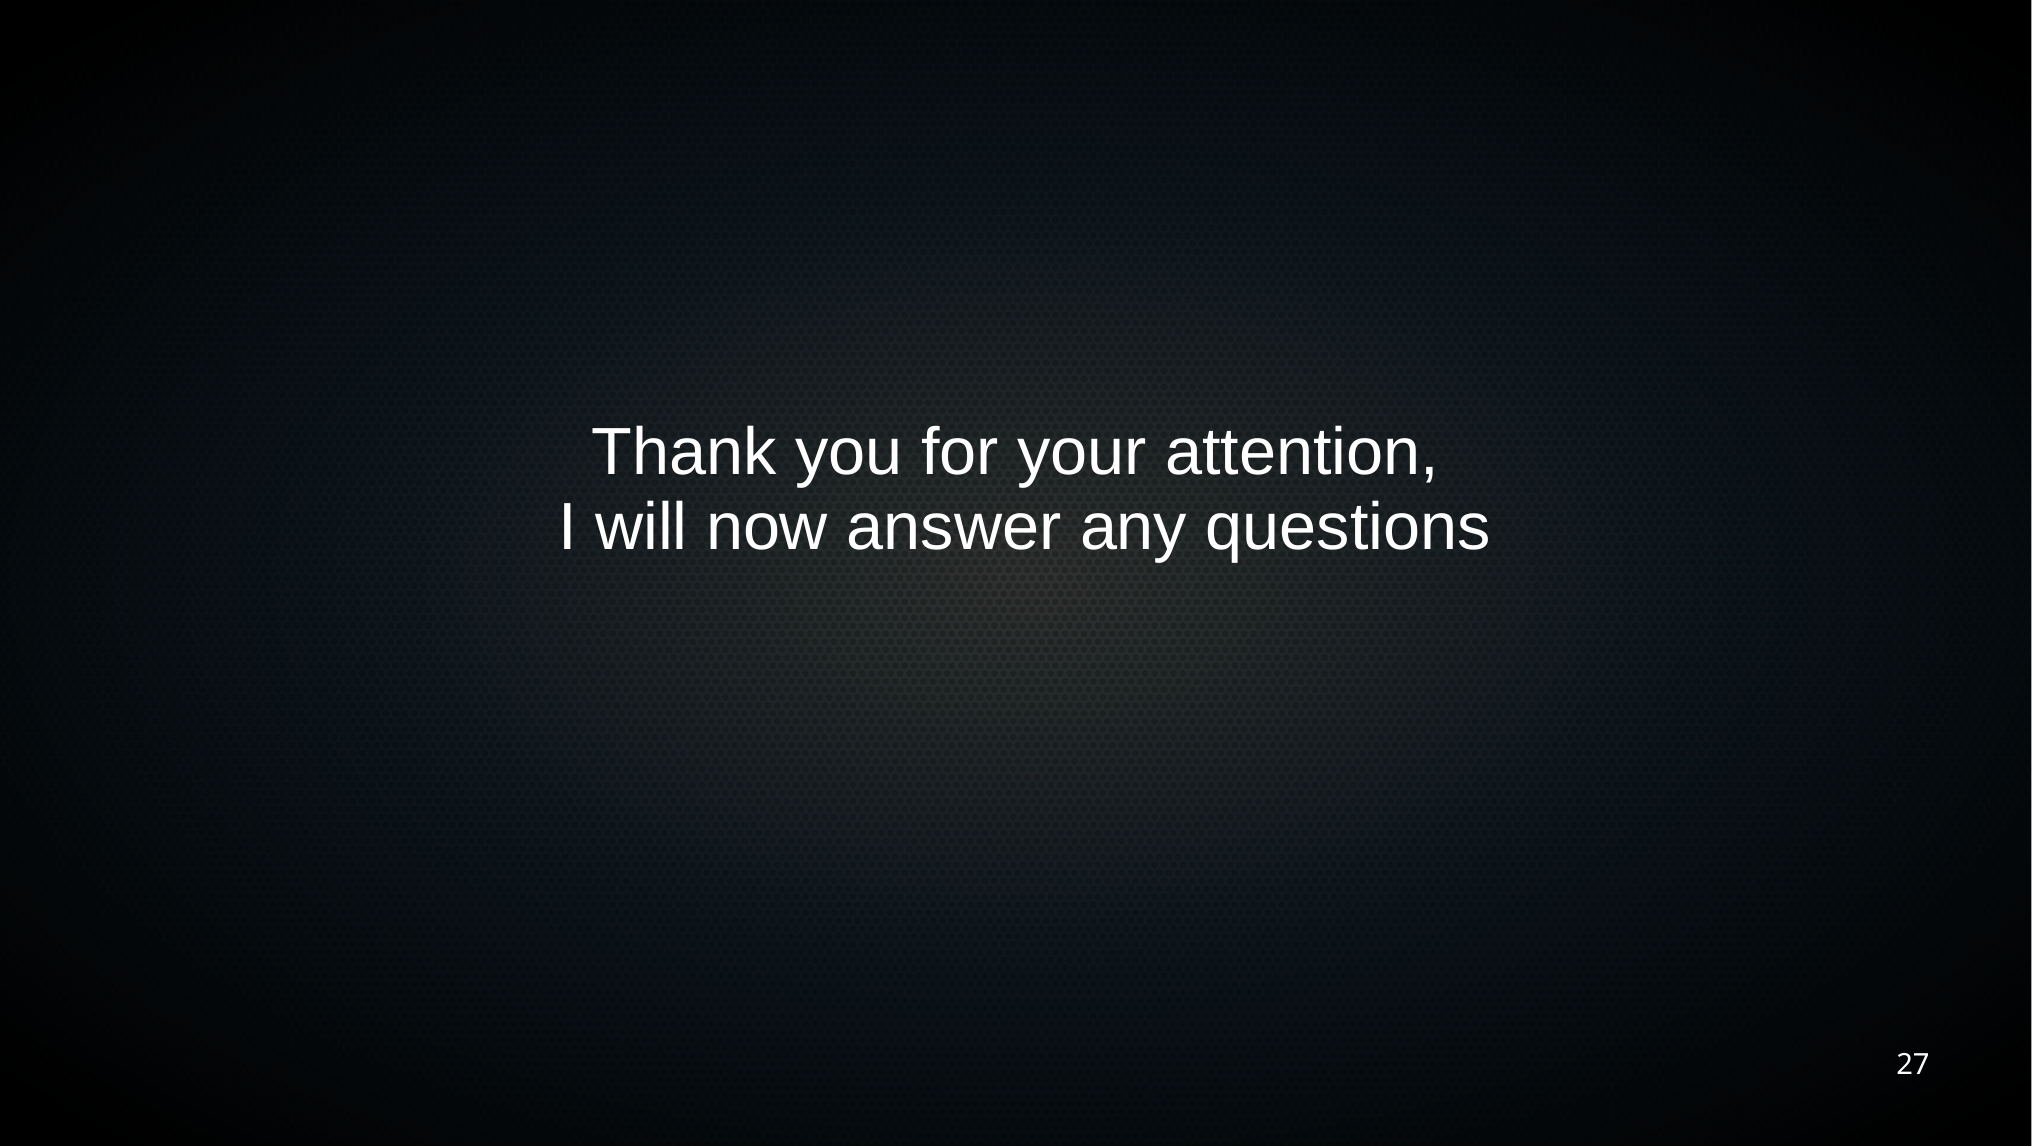

# Thank you for your attention,
 I will now answer any questions
27